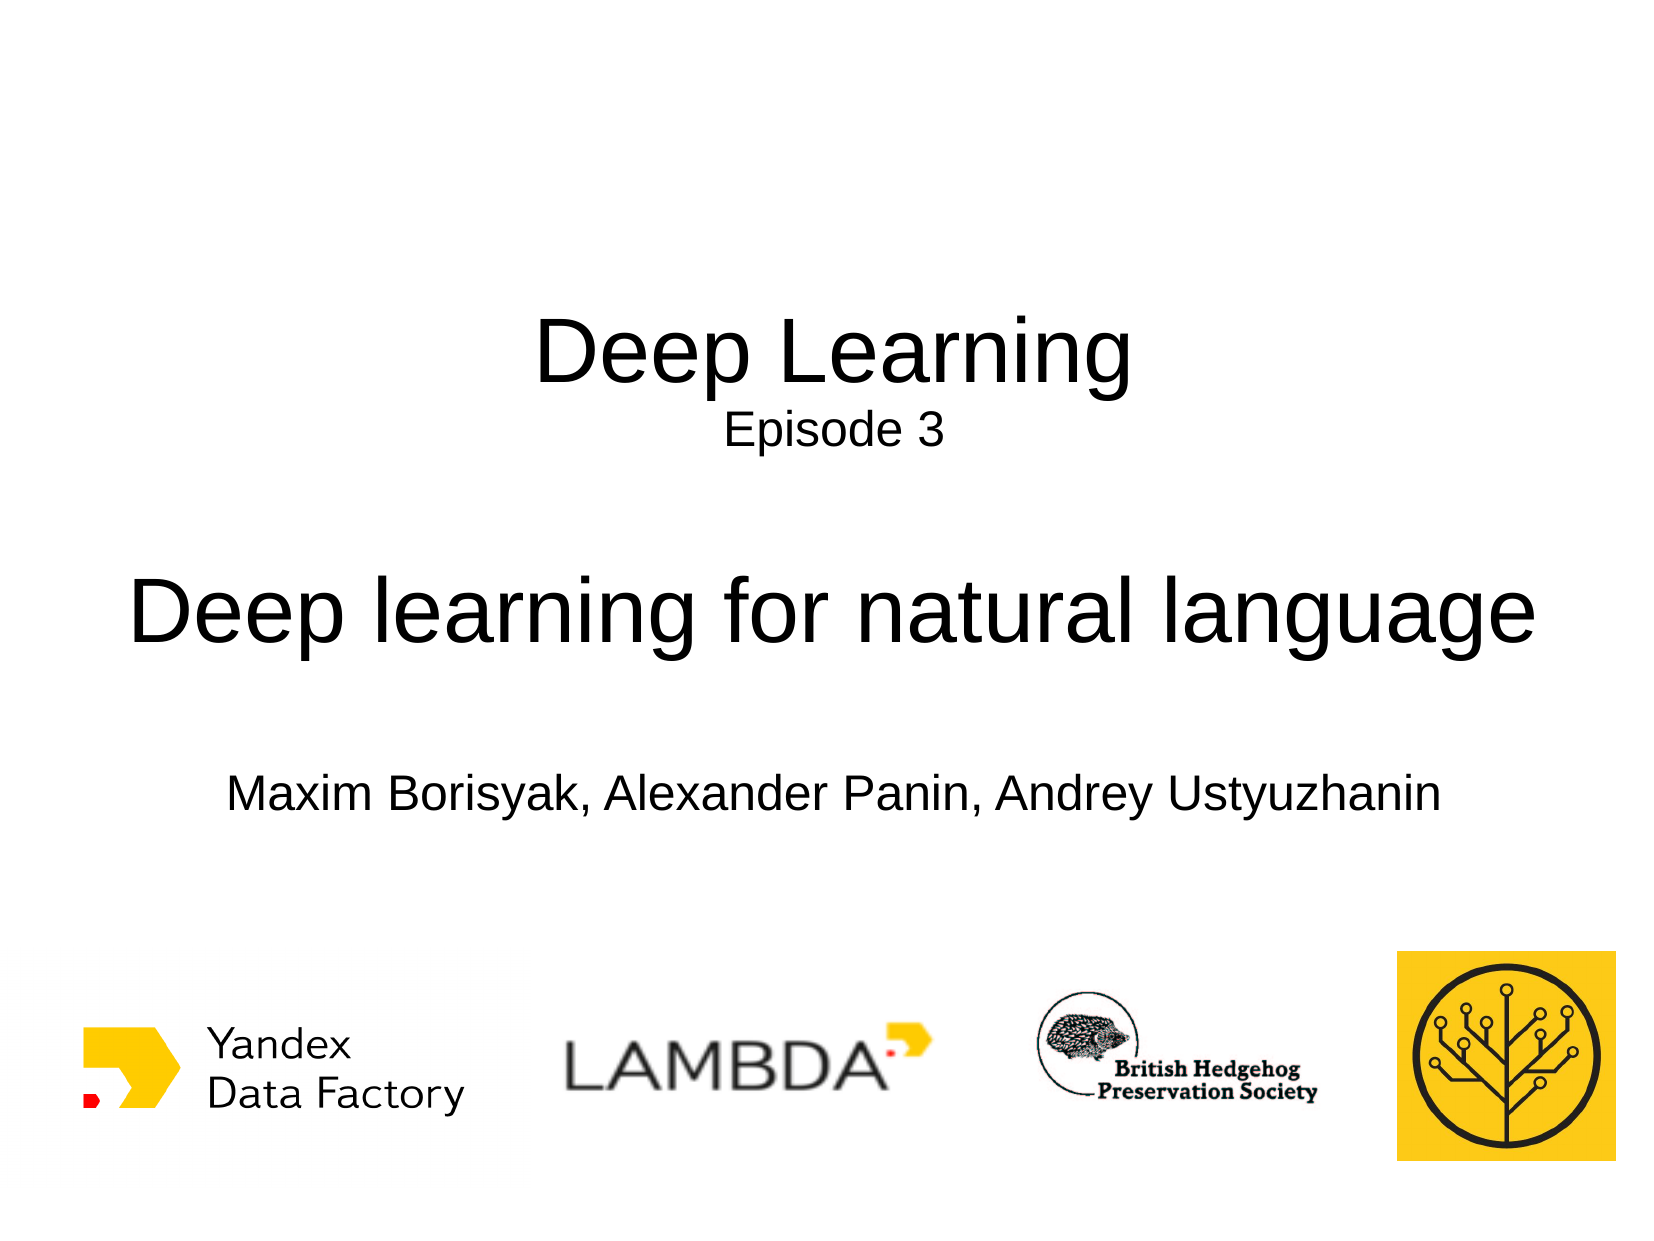

# Deep Learning Episode 3 Deep learning for natural language Maxim Borisyak, Alexander Panin, Andrey Ustyuzhanin
1